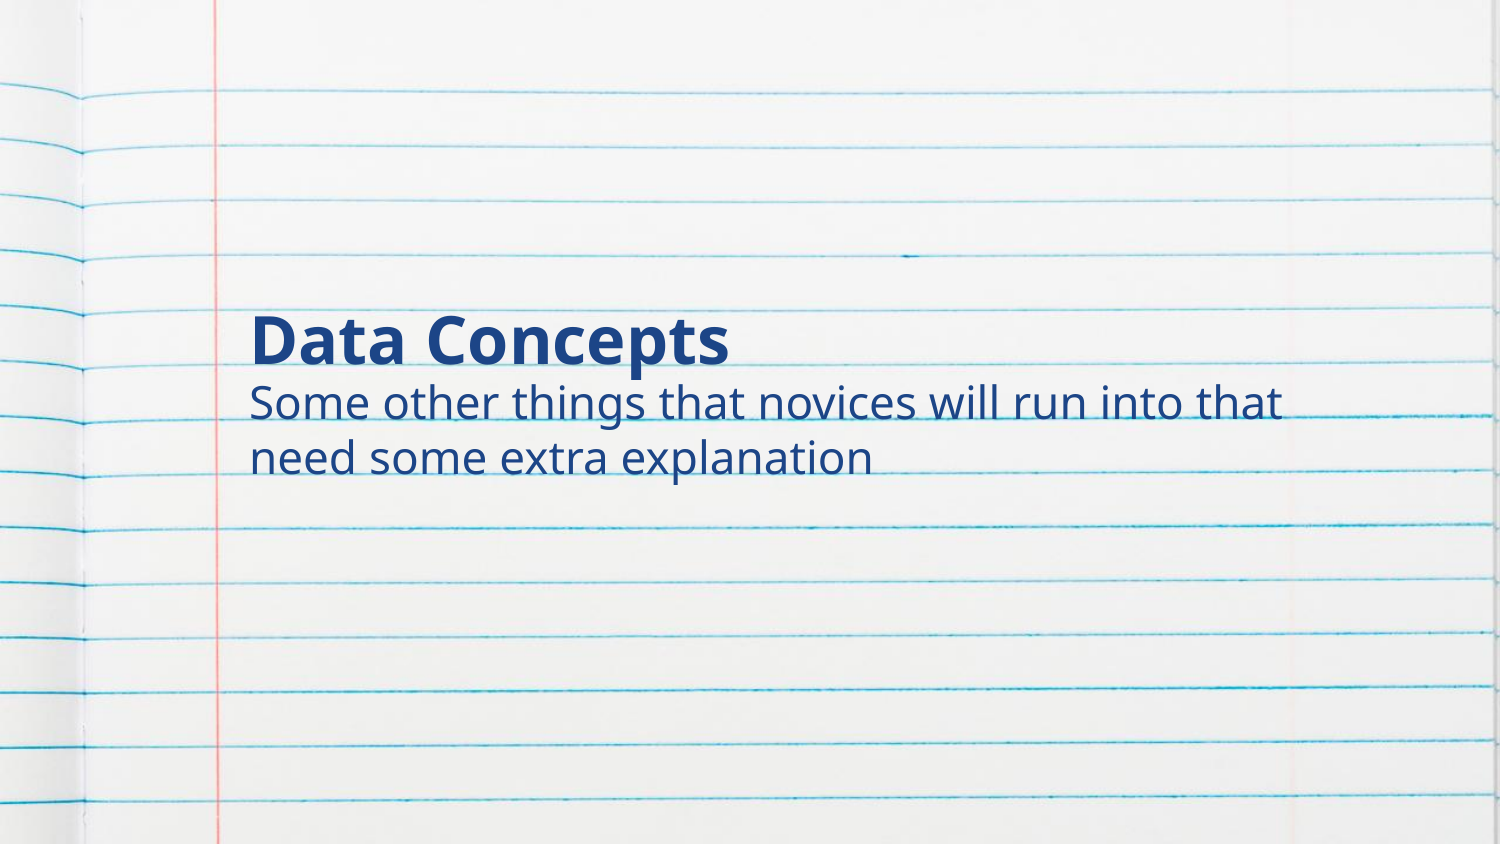

Data Concepts
# Some other things that novices will run into that need some extra explanation